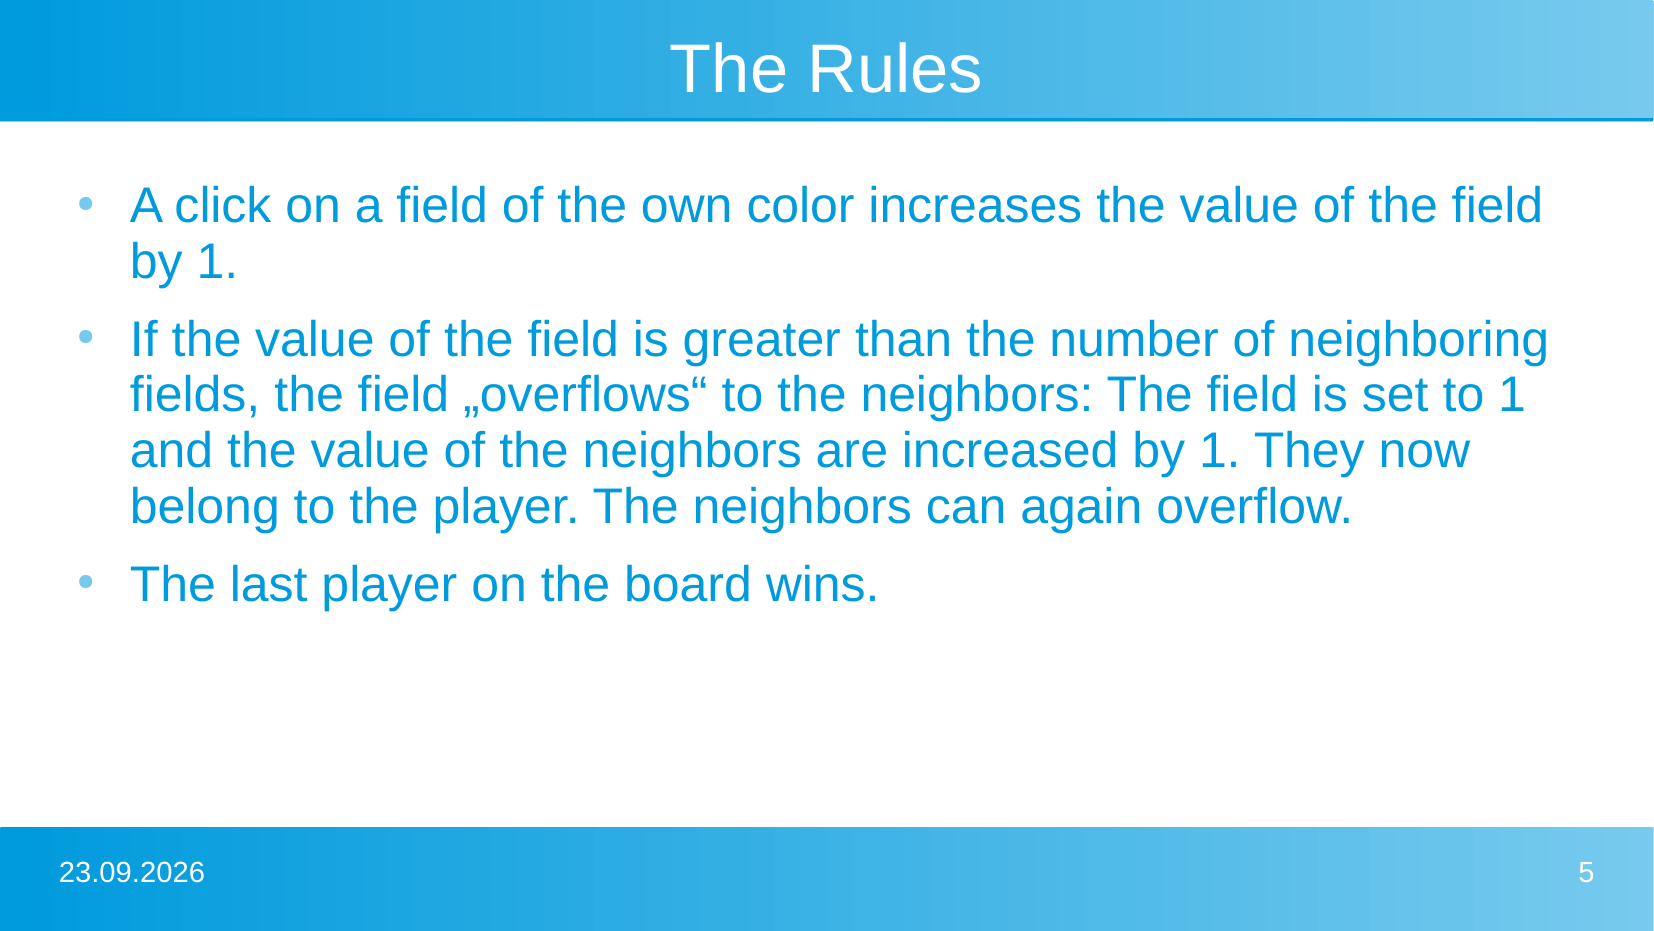

# The Rules
A click on a field of the own color increases the value of the field by 1.
If the value of the field is greater than the number of neighboring fields, the field „overflows“ to the neighbors: The field is set to 1 and the value of the neighbors are increased by 1. They now belong to the player. The neighbors can again overflow.
The last player on the board wins.
5